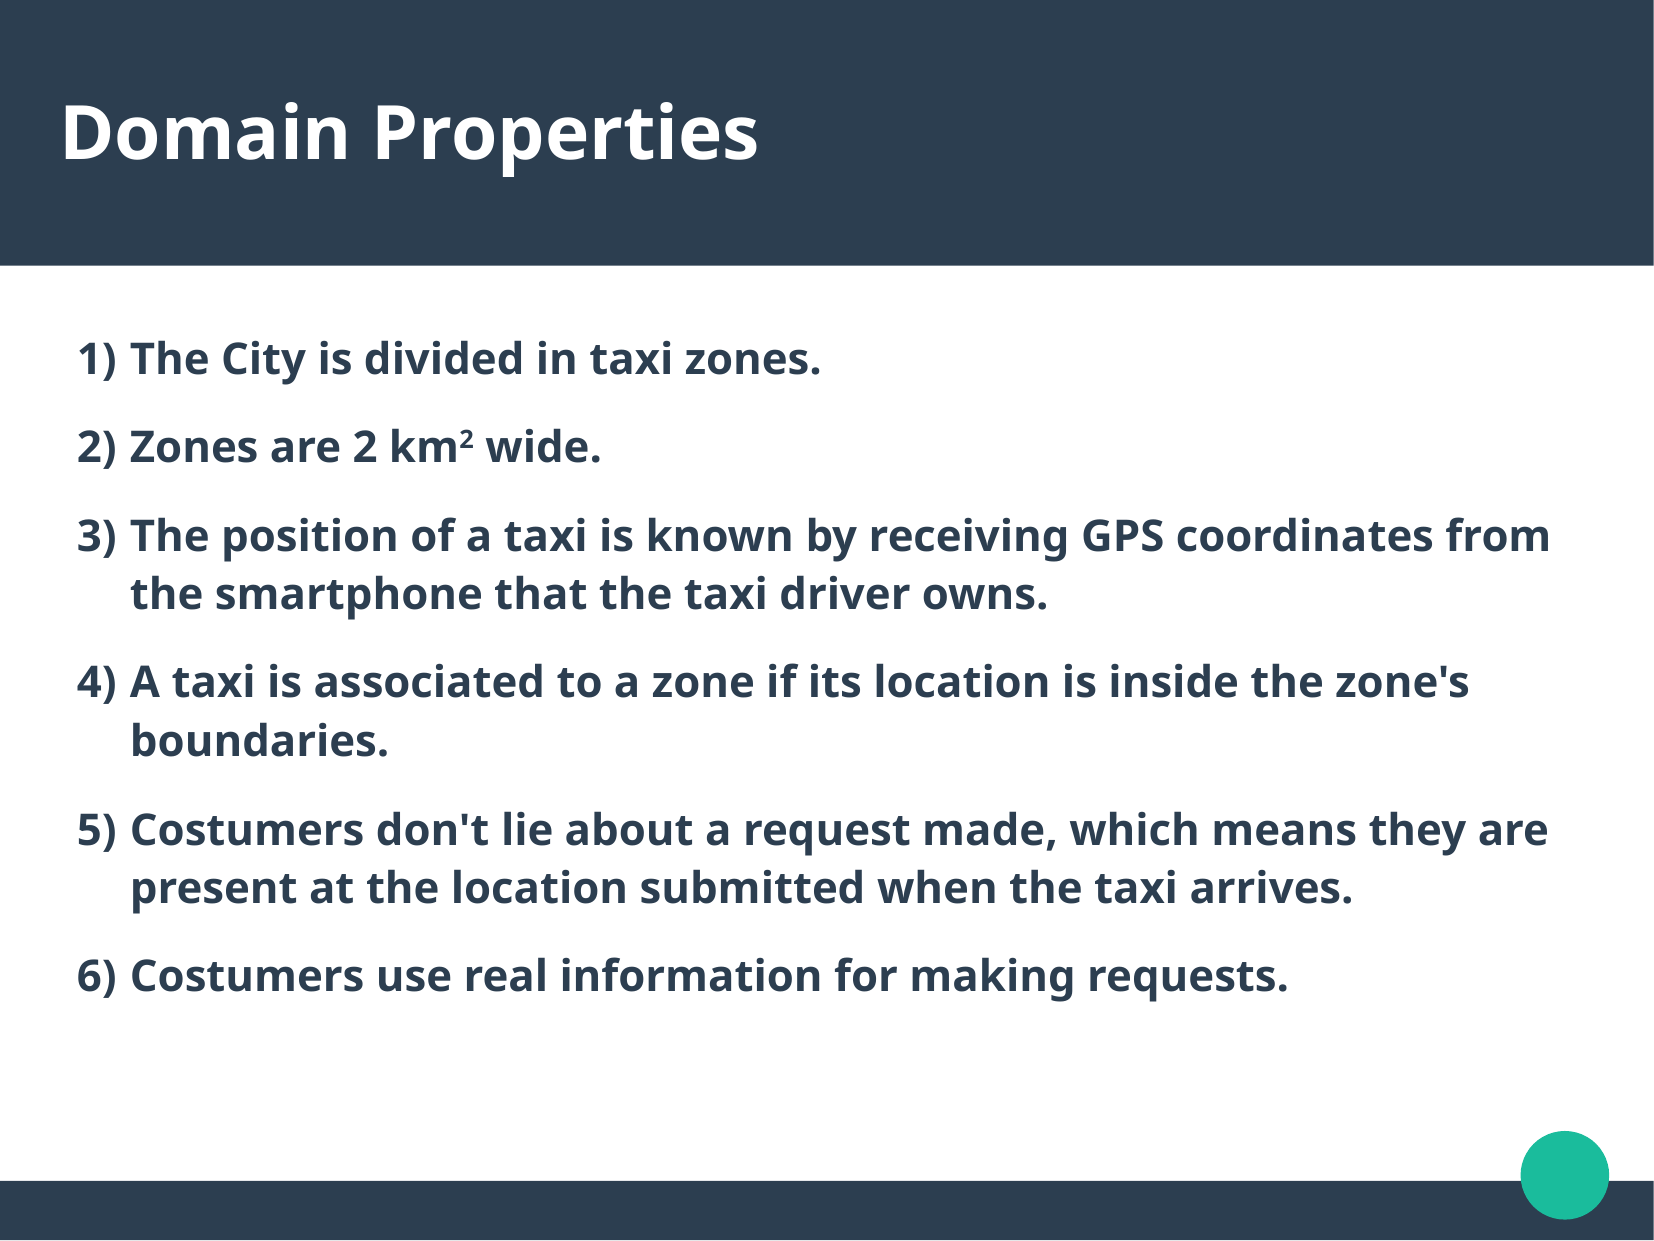

# Domain Properties
The City is divided in taxi zones.
Zones are 2 km2 wide.
The position of a taxi is known by receiving GPS coordinates from the smartphone that the taxi driver owns.
A taxi is associated to a zone if its location is inside the zone's boundaries.
Costumers don't lie about a request made, which means they are present at the location submitted when the taxi arrives.
Costumers use real information for making requests.